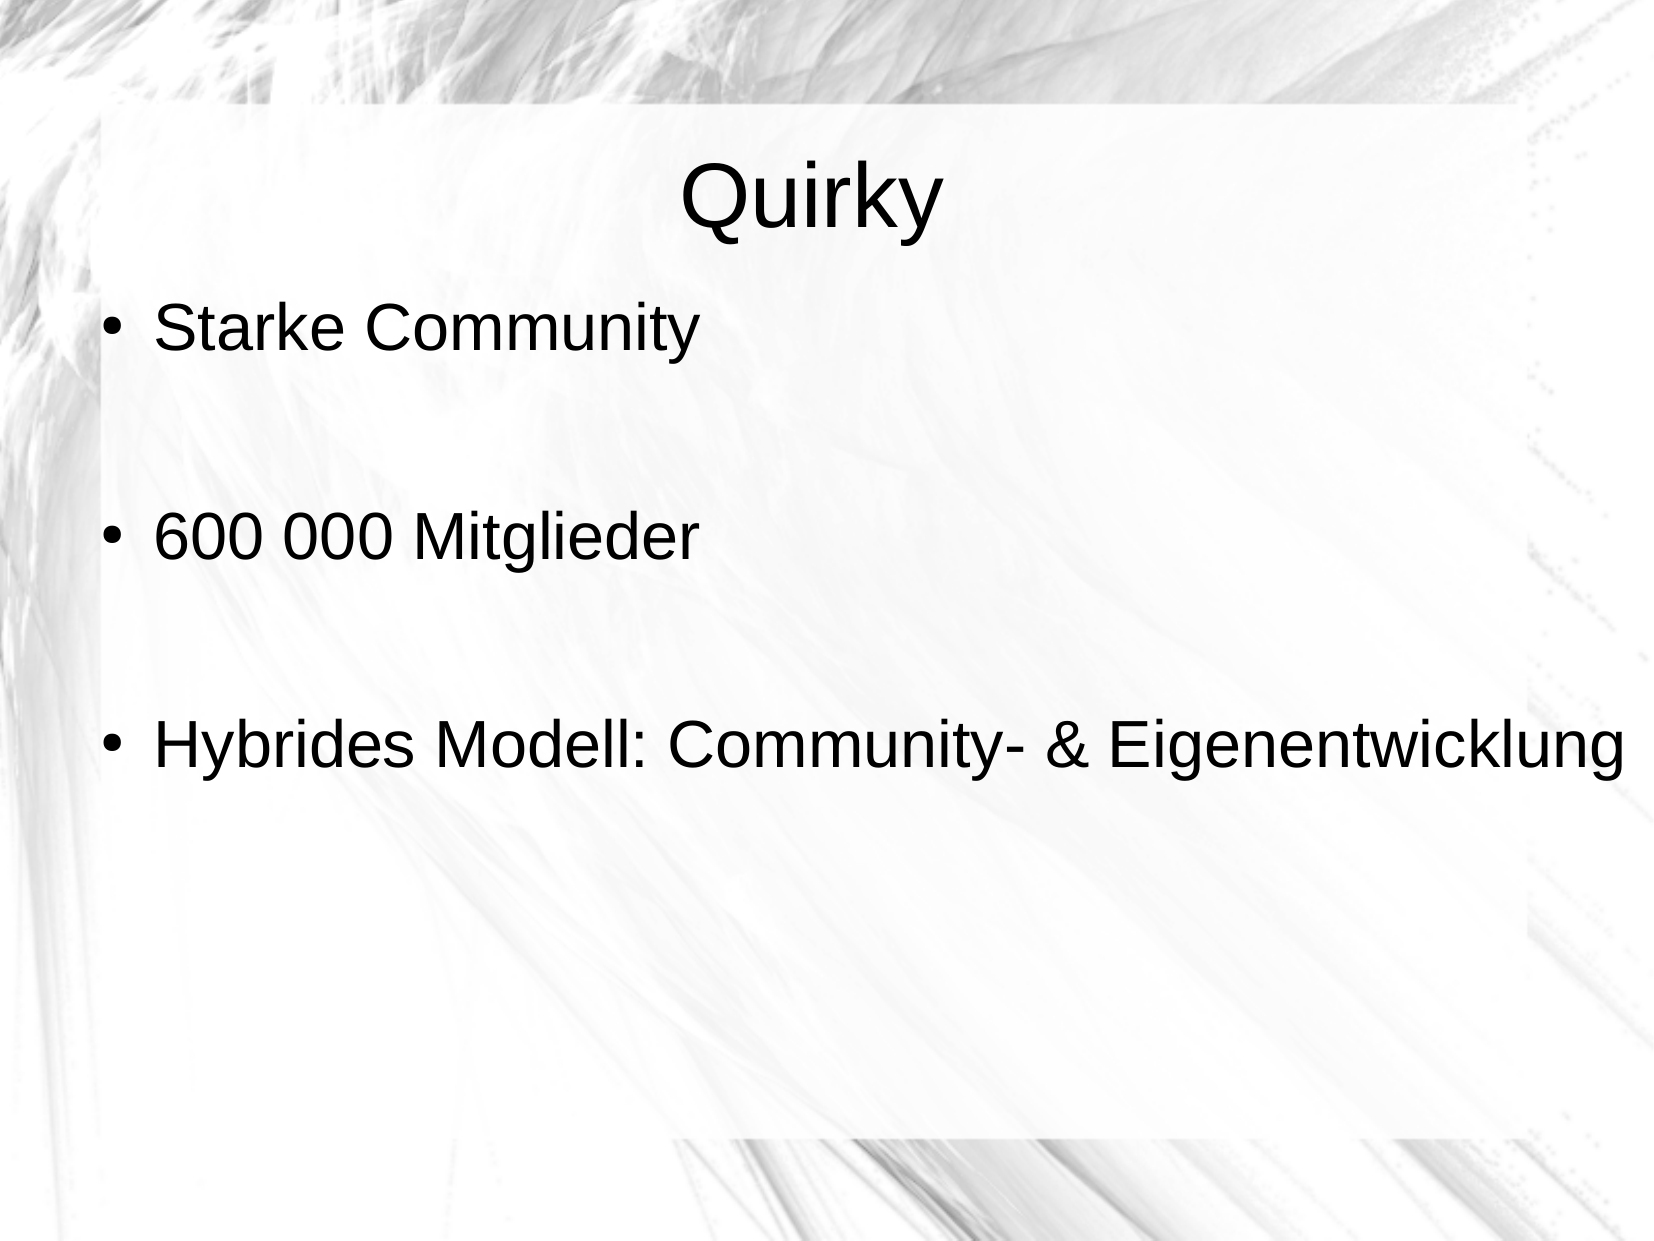

# Quirky
Starke Community
600 000 Mitglieder
Hybrides Modell: Community- & Eigenentwicklung